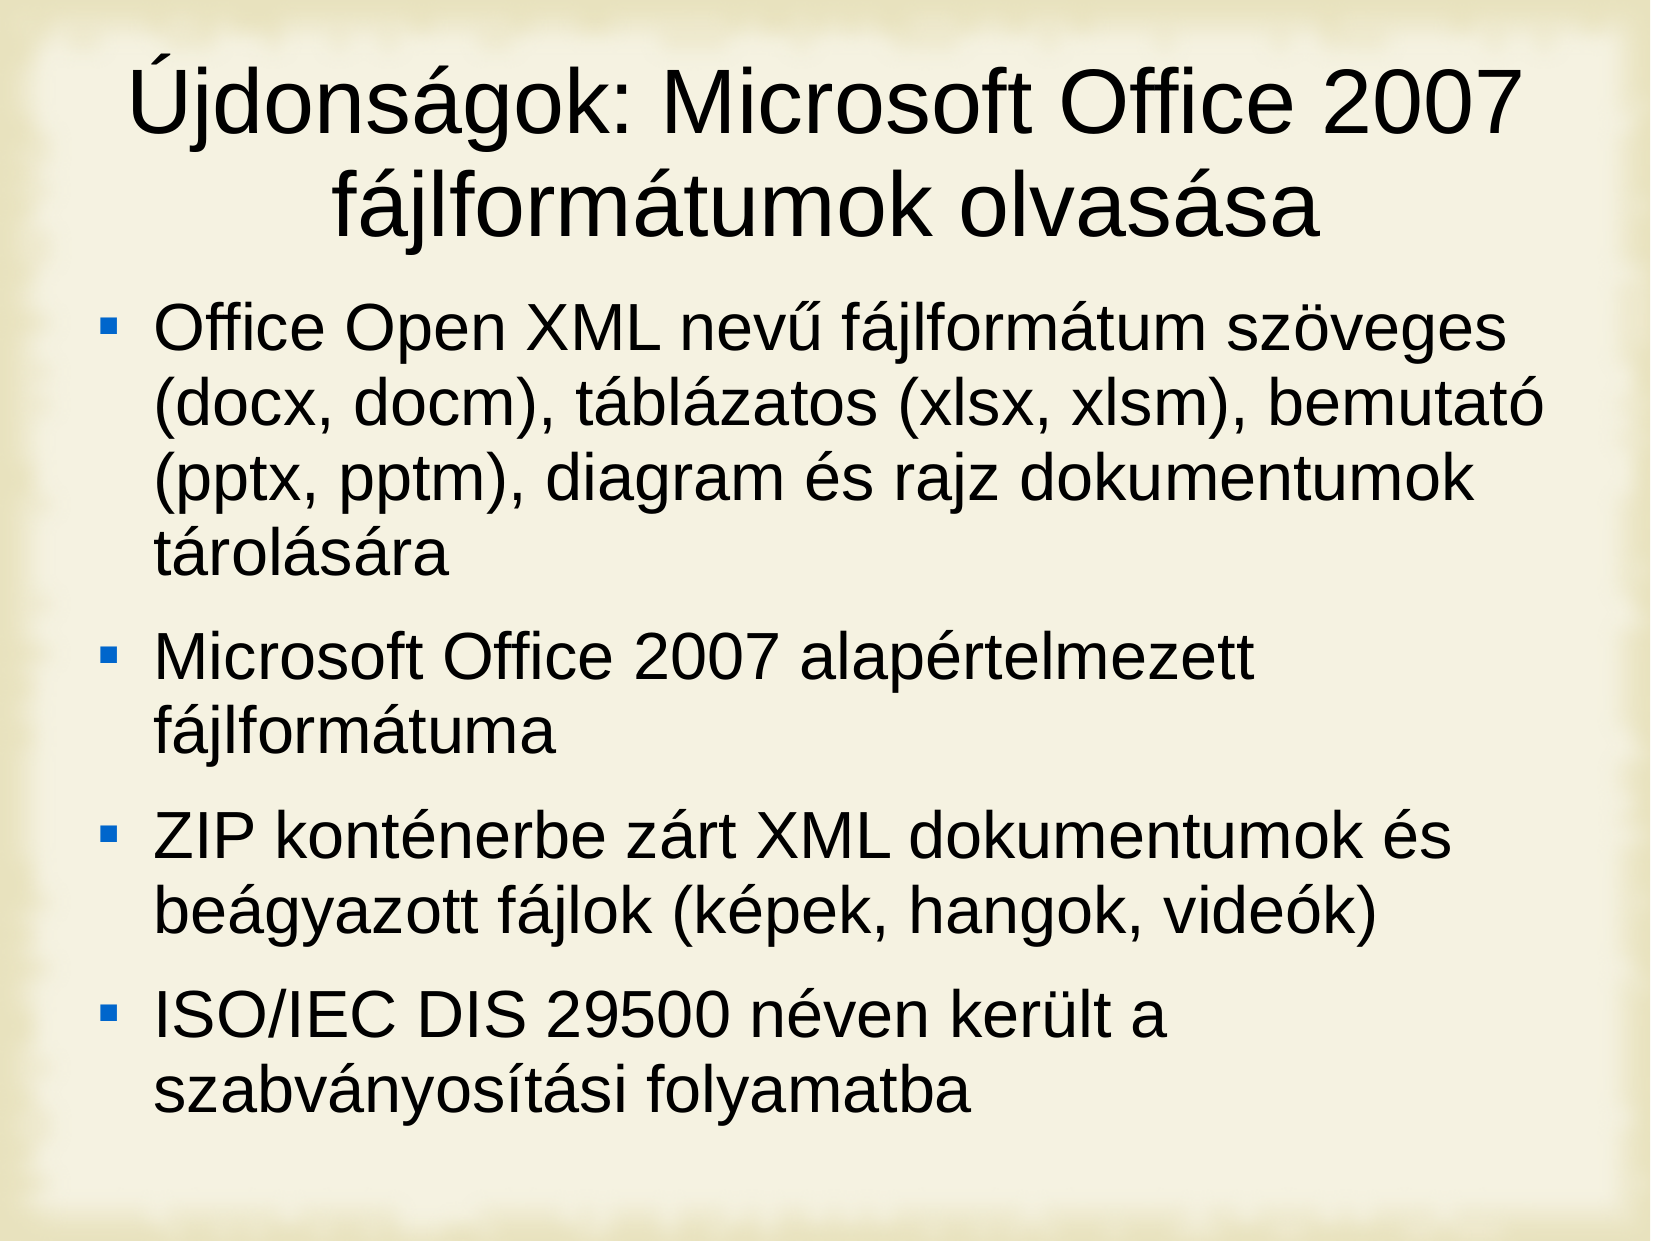

# Újdonságok: Microsoft Office 2007 fájlformátumok olvasása
Office Open XML nevű fájlformátum szöveges (docx, docm), táblázatos (xlsx, xlsm), bemutató (pptx, pptm), diagram és rajz dokumentumok tárolására
Microsoft Office 2007 alapértelmezett fájlformátuma
ZIP konténerbe zárt XML dokumentumok és beágyazott fájlok (képek, hangok, videók)
ISO/IEC DIS 29500 néven került a szabványosítási folyamatba